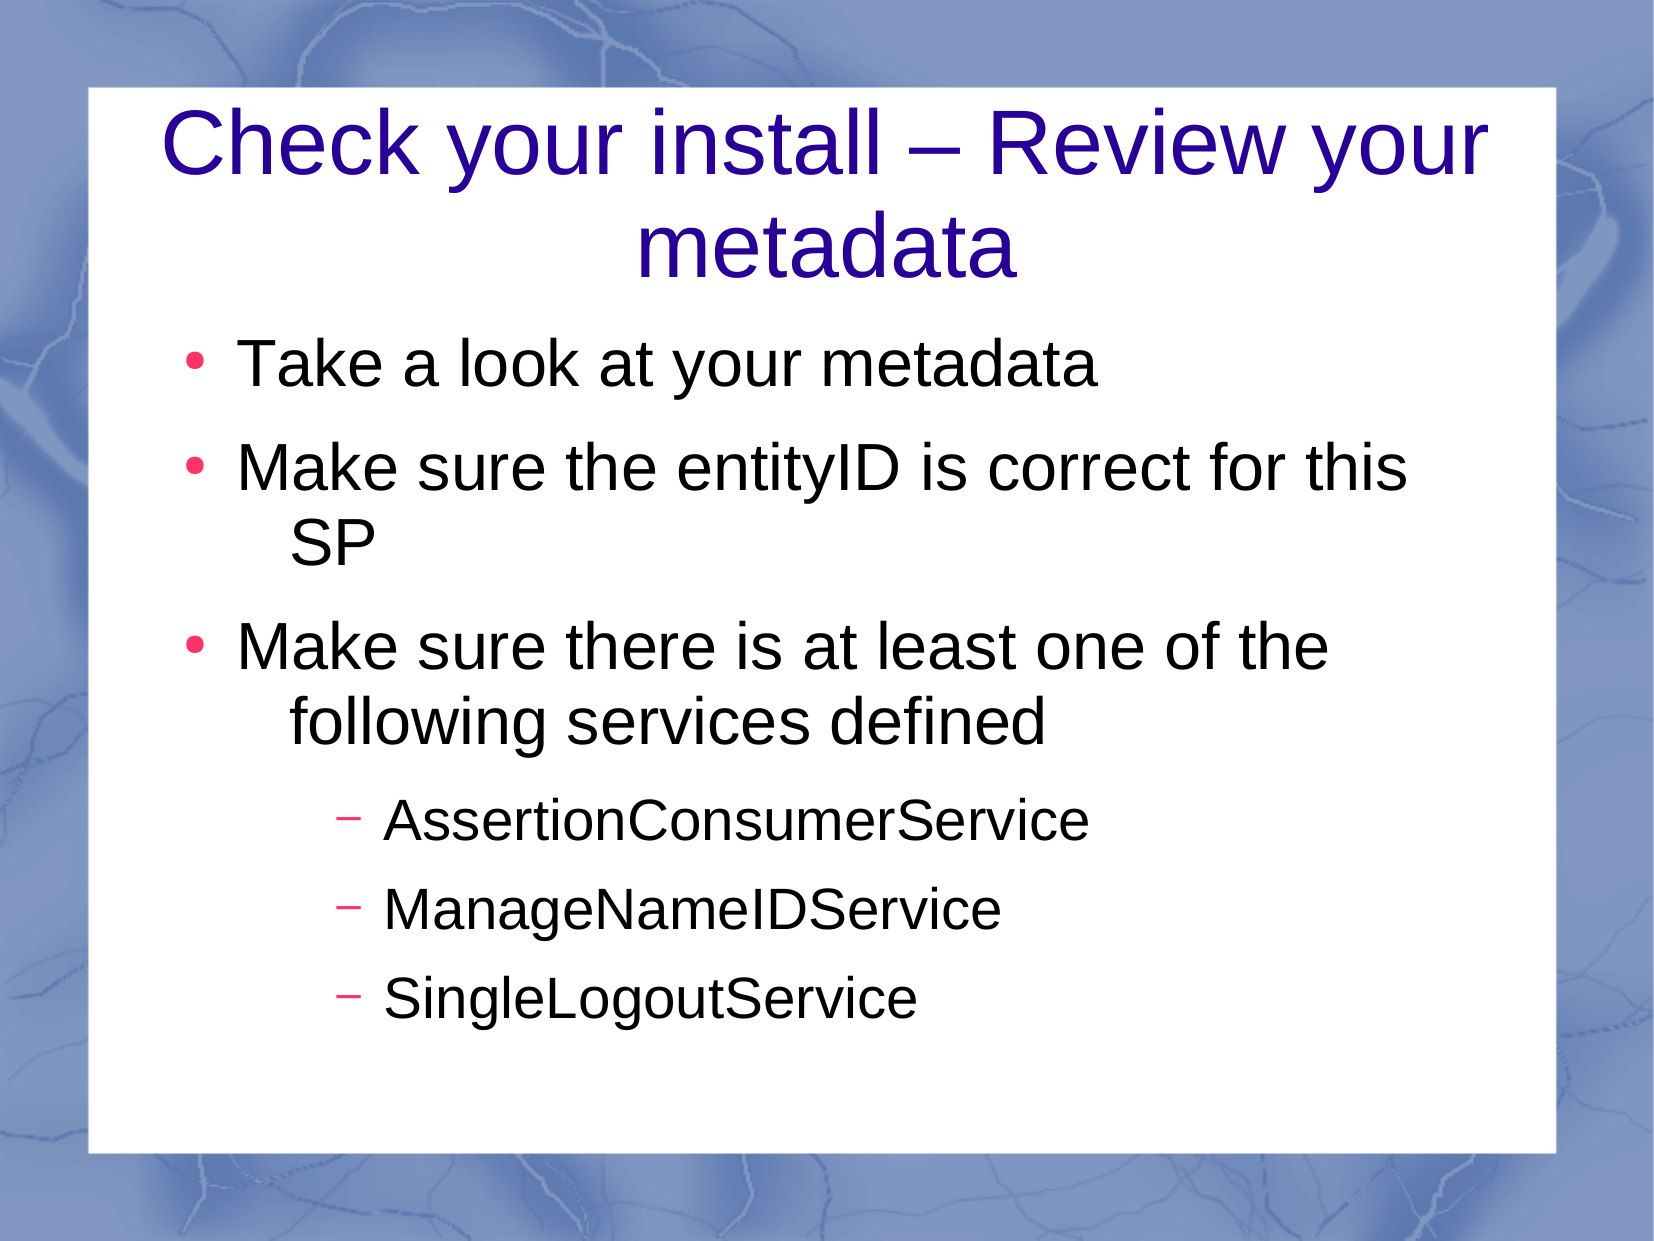

# Check your install – Review your metadata
Take a look at your metadata
Make sure the entityID is correct for this SP
Make sure there is at least one of the following services defined
AssertionConsumerService
ManageNameIDService
SingleLogoutService